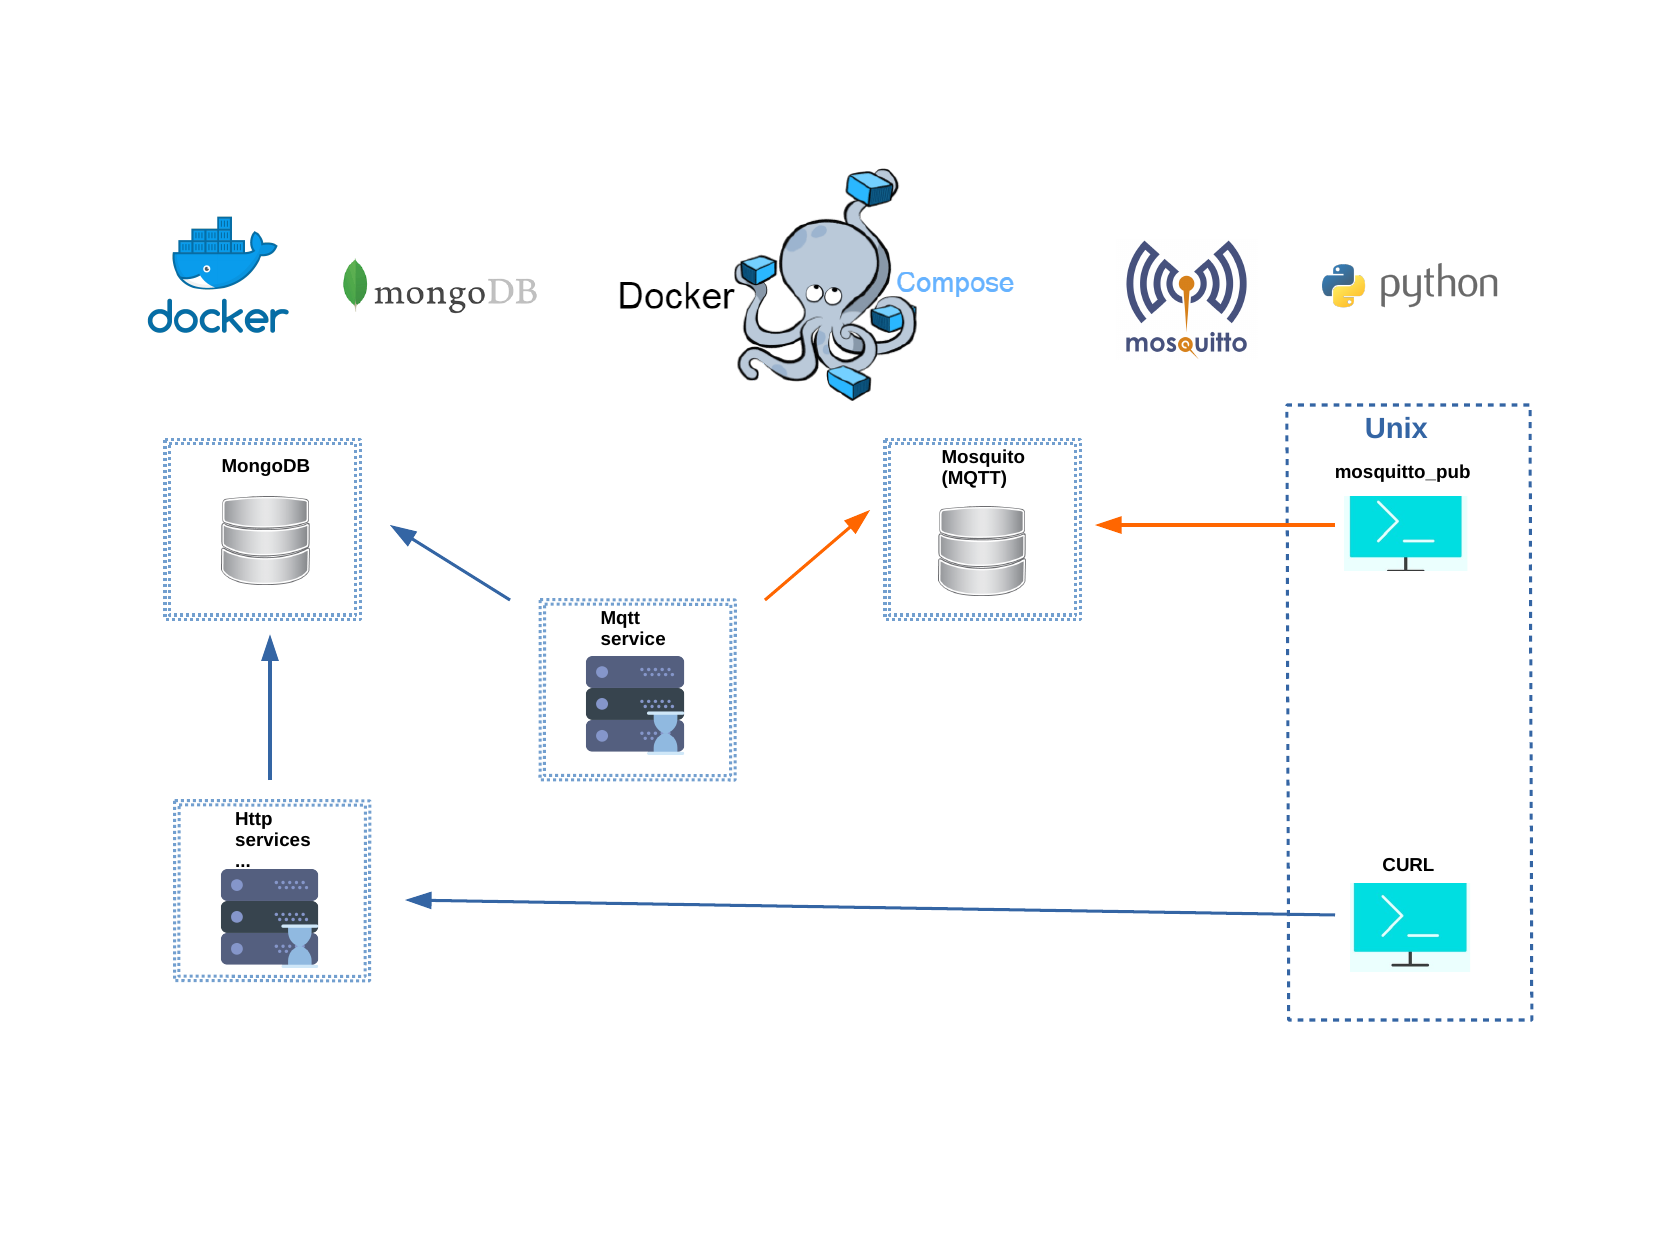

#
Unix
Mosquito
(MQTT)
MongoDB
mosquitto_pub
Mqtt
service
Http services...
CURL